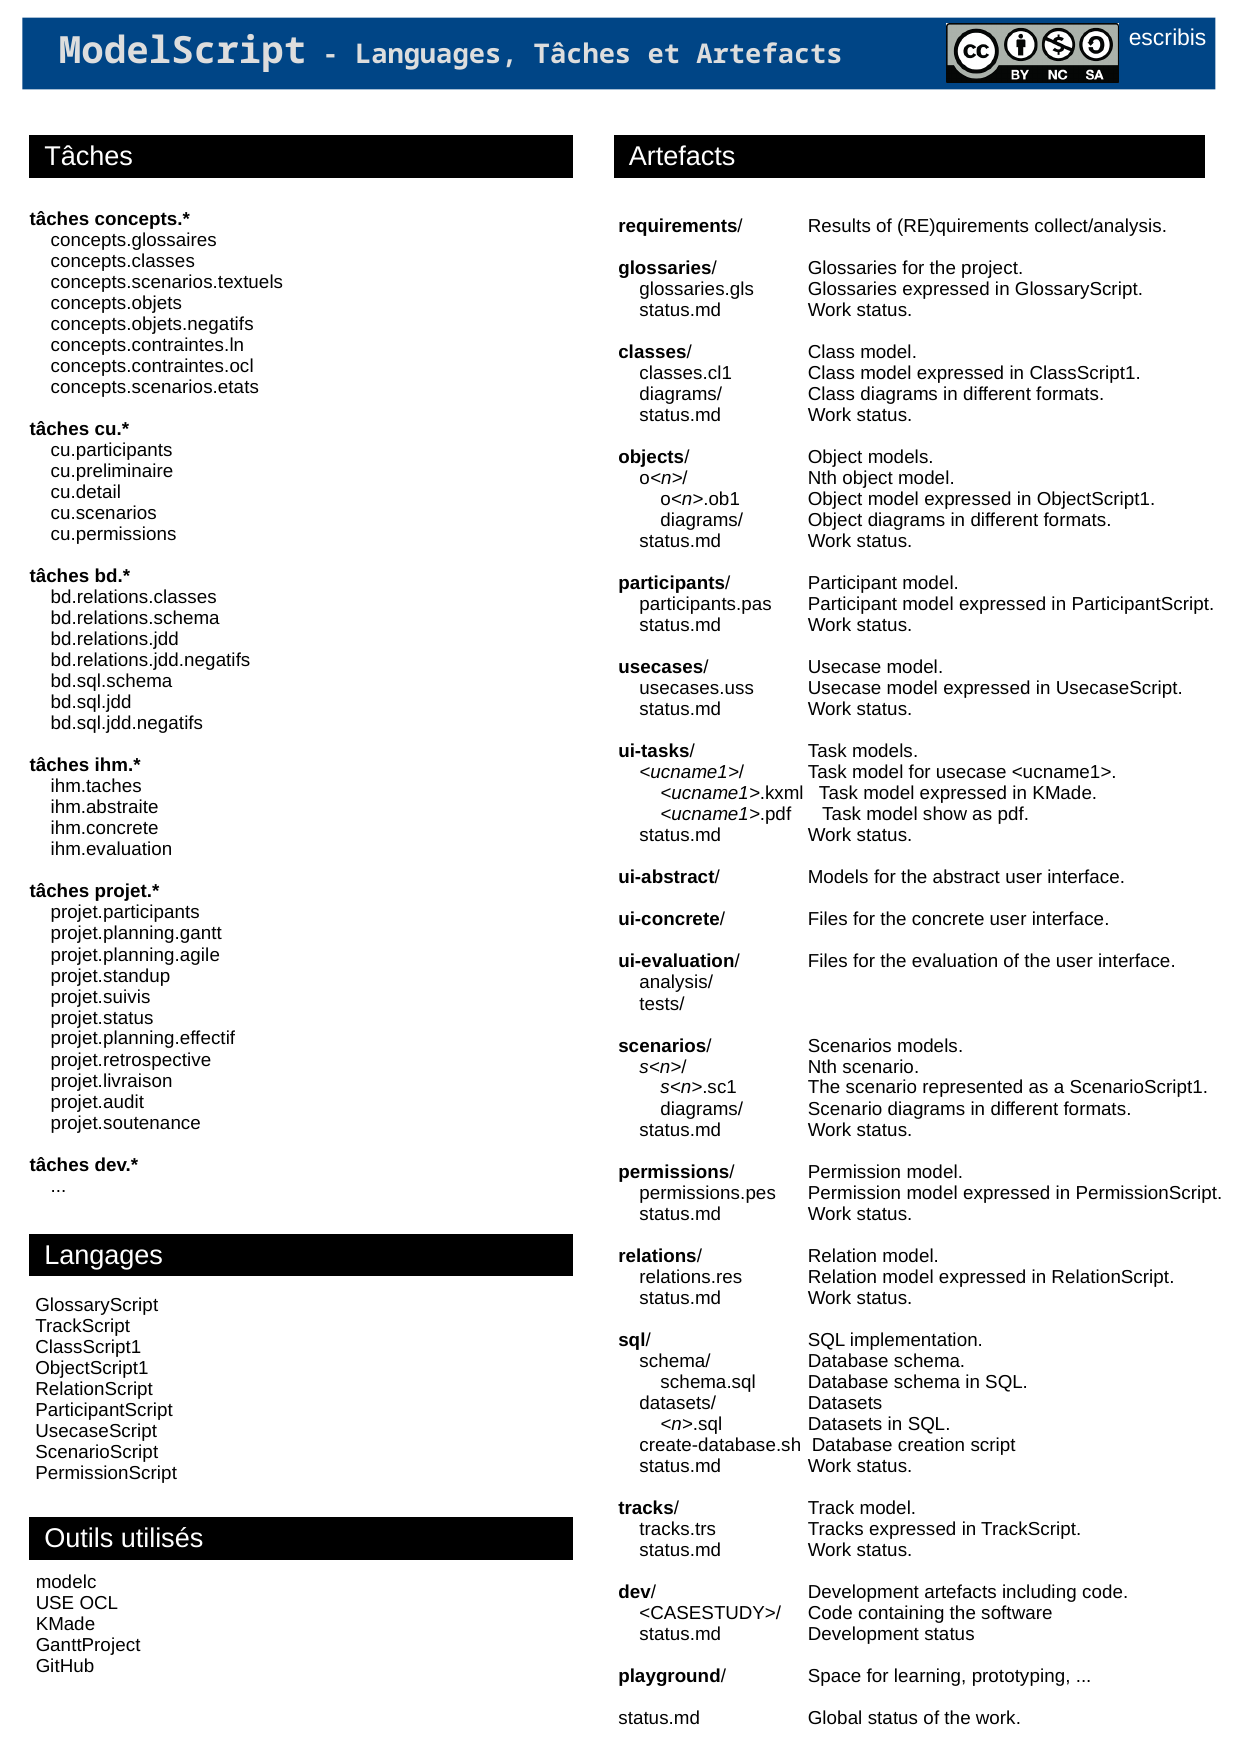

escribis
ModelScript - Languages, Tâches et Artefacts
Tâches
Artefacts
tâches concepts.*
 concepts.glossaires
 concepts.classes
 concepts.scenarios.textuels
 concepts.objets
 concepts.objets.negatifs
 concepts.contraintes.ln
 concepts.contraintes.ocl
 concepts.scenarios.etats
tâches cu.*
 cu.participants
 cu.preliminaire
 cu.detail
 cu.scenarios
 cu.permissions
tâches bd.*
 bd.relations.classes
 bd.relations.schema
 bd.relations.jdd
 bd.relations.jdd.negatifs
 bd.sql.schema
 bd.sql.jdd
 bd.sql.jdd.negatifs
tâches ihm.*
 ihm.taches
 ihm.abstraite
 ihm.concrete
 ihm.evaluation
tâches projet.*
 projet.participants
 projet.planning.gantt
 projet.planning.agile
 projet.standup
 projet.suivis
 projet.status
 projet.planning.effectif
 projet.retrospective
 projet.livraison
 projet.audit
 projet.soutenance
tâches dev.*
 ...
requirements/		Results of (RE)quirements collect/analysis.
glossaries/ 		Glossaries for the project.
 glossaries.gls 	Glossaries expressed in GlossaryScript.
 status.md 		Work status.
classes/ 		Class model.
 classes.cl1 		Class model expressed in ClassScript1.
 diagrams/ 	Class diagrams in different formats.
 status.md 	Work status.
objects/ 		Object models.
 o<n>/ 		Nth object model.
 o<n>.ob1 	Object model expressed in ObjectScript1.
 diagrams/ 	Object diagrams in different formats.
 status.md 	Work status.
participants/ 		Participant model.
 participants.pas		Participant model expressed in ParticipantScript.
 status.md 	Work status.
usecases/		Usecase model.
 usecases.uss		Usecase model expressed in UsecaseScript.
 status.md		Work status.
ui-tasks/ 		Task models.
 <ucname1>/		Task model for usecase <ucname1>.
 <ucname1>.kxml Task model expressed in KMade.
 <ucname1>.pdf Task model show as pdf.
 status.md 	Work status.
ui-abstract/ 	Models for the abstract user interface.
ui-concrete/ 	Files for the concrete user interface.
ui-evaluation/ 		Files for the evaluation of the user interface.
 analysis/
 tests/
scenarios/ 	Scenarios models.
 s<n>/		Nth scenario.
 s<n>.sc1 	The scenario represented as a ScenarioScript1.
 diagrams/ 	Scenario diagrams in different formats.
 status.md 	Work status.
permissions/ 		Permission model.
 permissions.pes 	Permission model expressed in PermissionScript.
 status.md 	Work status.
relations/ 		Relation model.
 relations.res 	 	Relation model expressed in RelationScript.
 status.md 	Work status.
sql/ 		SQL implementation.
 schema/ 	Database schema.
 schema.sql 		Database schema in SQL.
 datasets/ 		Datasets
 <n>.sql 		Datasets in SQL.
 create-database.sh Database creation script
 status.md		Work status.
tracks/ 		Track model.
 tracks.trs 		Tracks expressed in TrackScript.
 status.md 		Work status.
dev/ 		Development artefacts including code.
 <CASESTUDY>/ 	Code containing the software
 status.md 		Development status
playground/ 	Space for learning, prototyping, ...
status.md 	Global status of the work.
Langages
GlossaryScript
TrackScript
ClassScript1
ObjectScript1
RelationScript
ParticipantScript
UsecaseScript
ScenarioScript
PermissionScript
Outils utilisés
modelc
USE OCL
KMade
GanttProject
GitHub